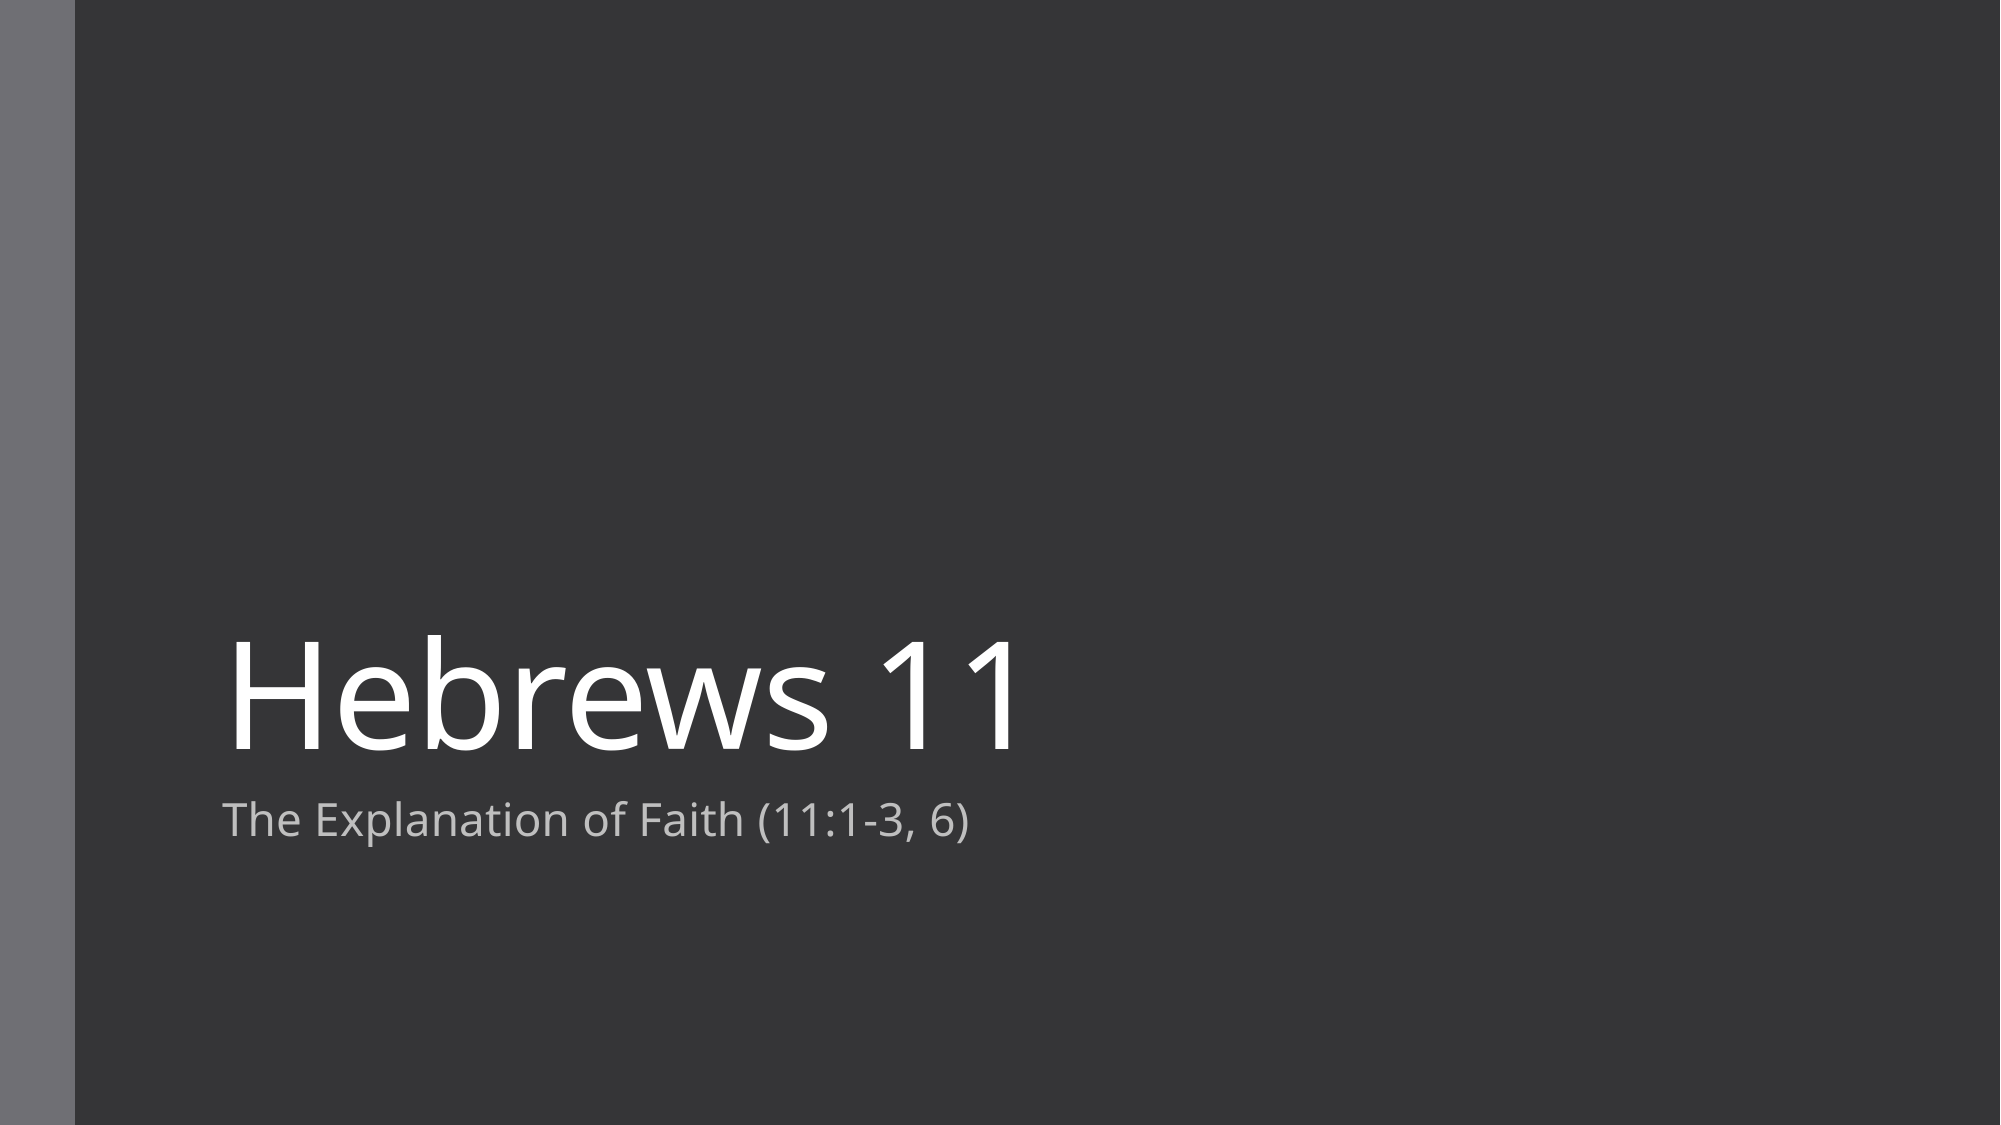

# Hebrews 11
The Explanation of Faith (11:1-3, 6)